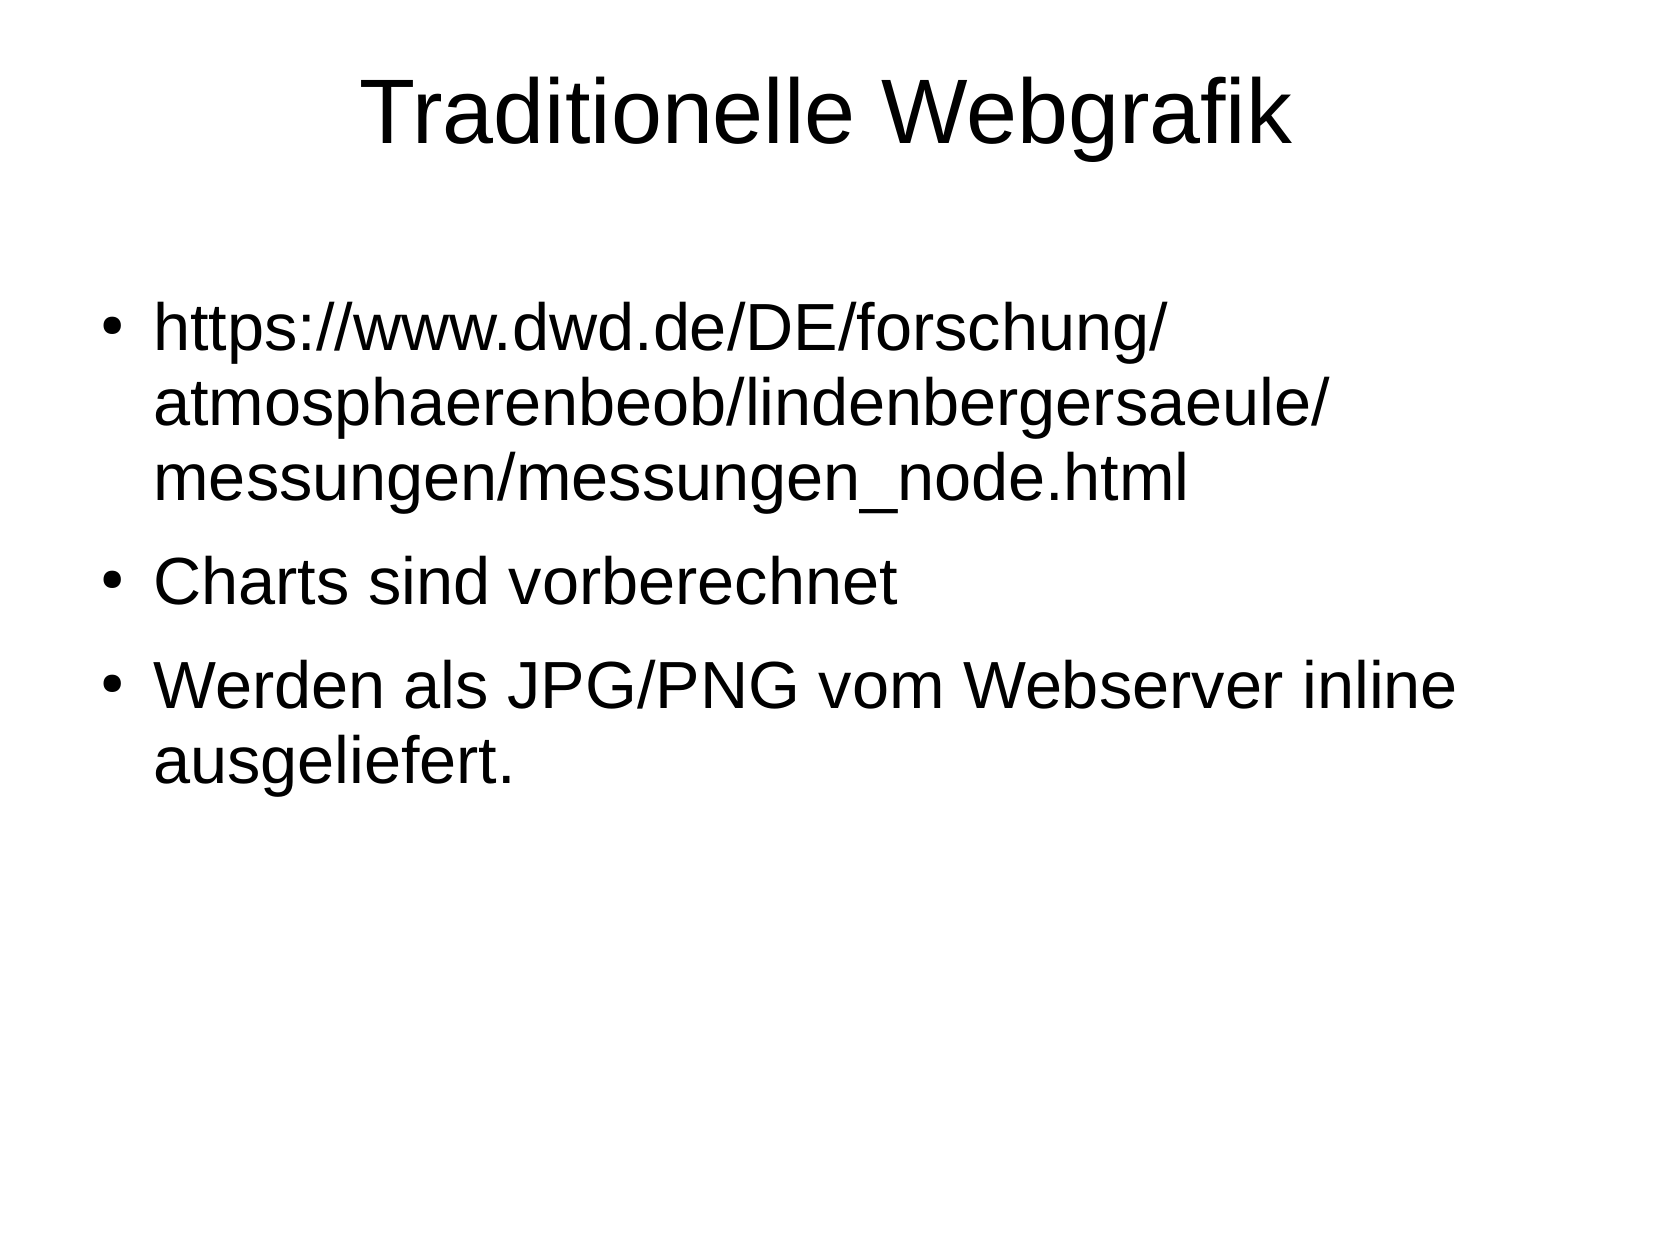

# Traditionelle Webgrafik
https://www.dwd.de/DE/forschung/atmosphaerenbeob/lindenbergersaeule/messungen/messungen_node.html
Charts sind vorberechnet
Werden als JPG/PNG vom Webserver inline ausgeliefert.